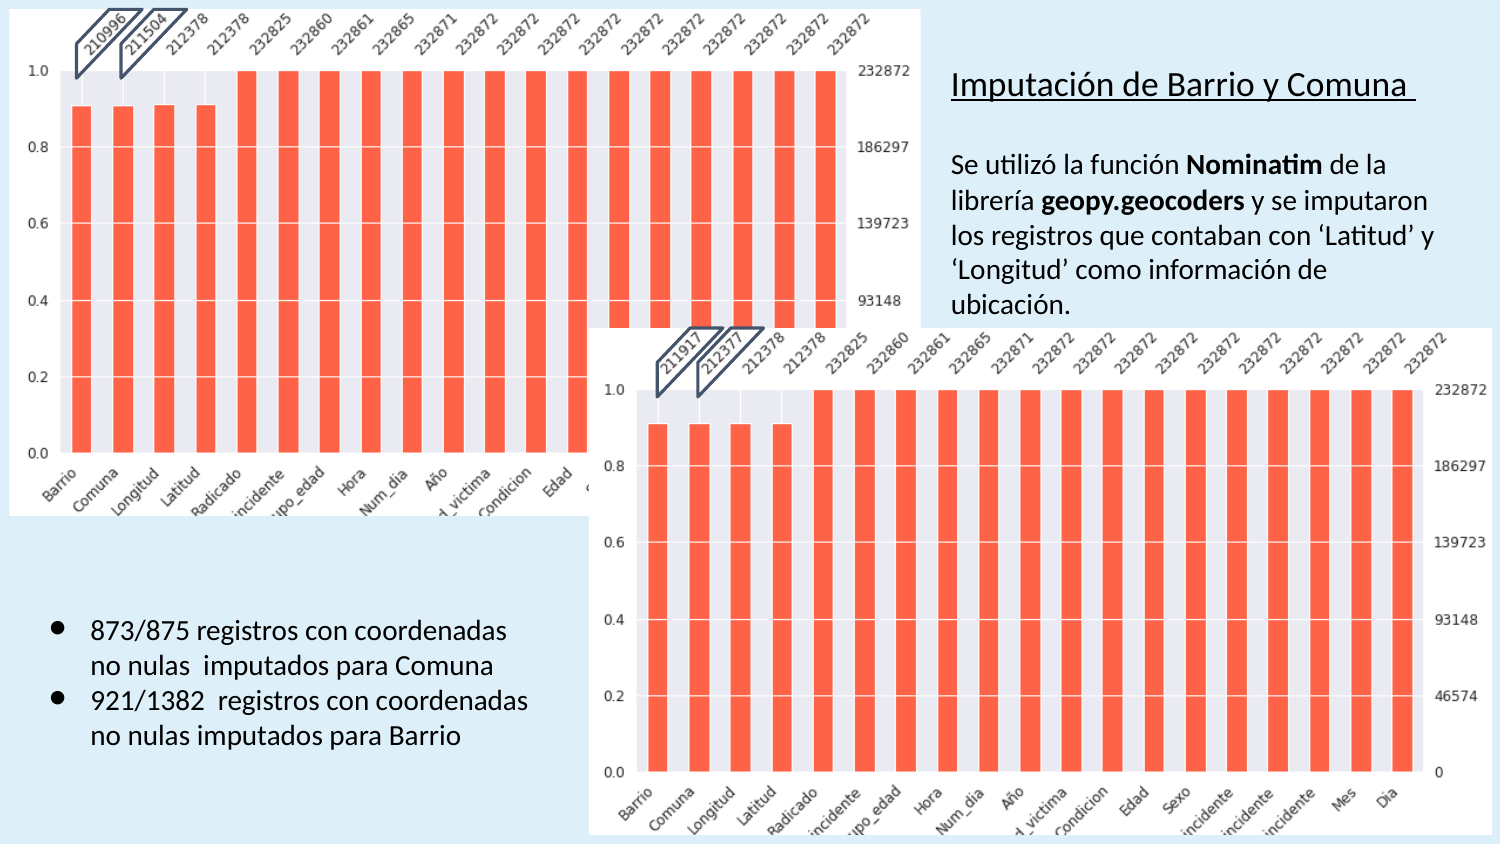

Imputación de Barrio y Comuna
Se utilizó la función Nominatim de la librería geopy.geocoders y se imputaron los registros que contaban con ‘Latitud’ y ‘Longitud’ como información de ubicación.
873/875 registros con coordenadas no nulas imputados para Comuna
921/1382 registros con coordenadas no nulas imputados para Barrio